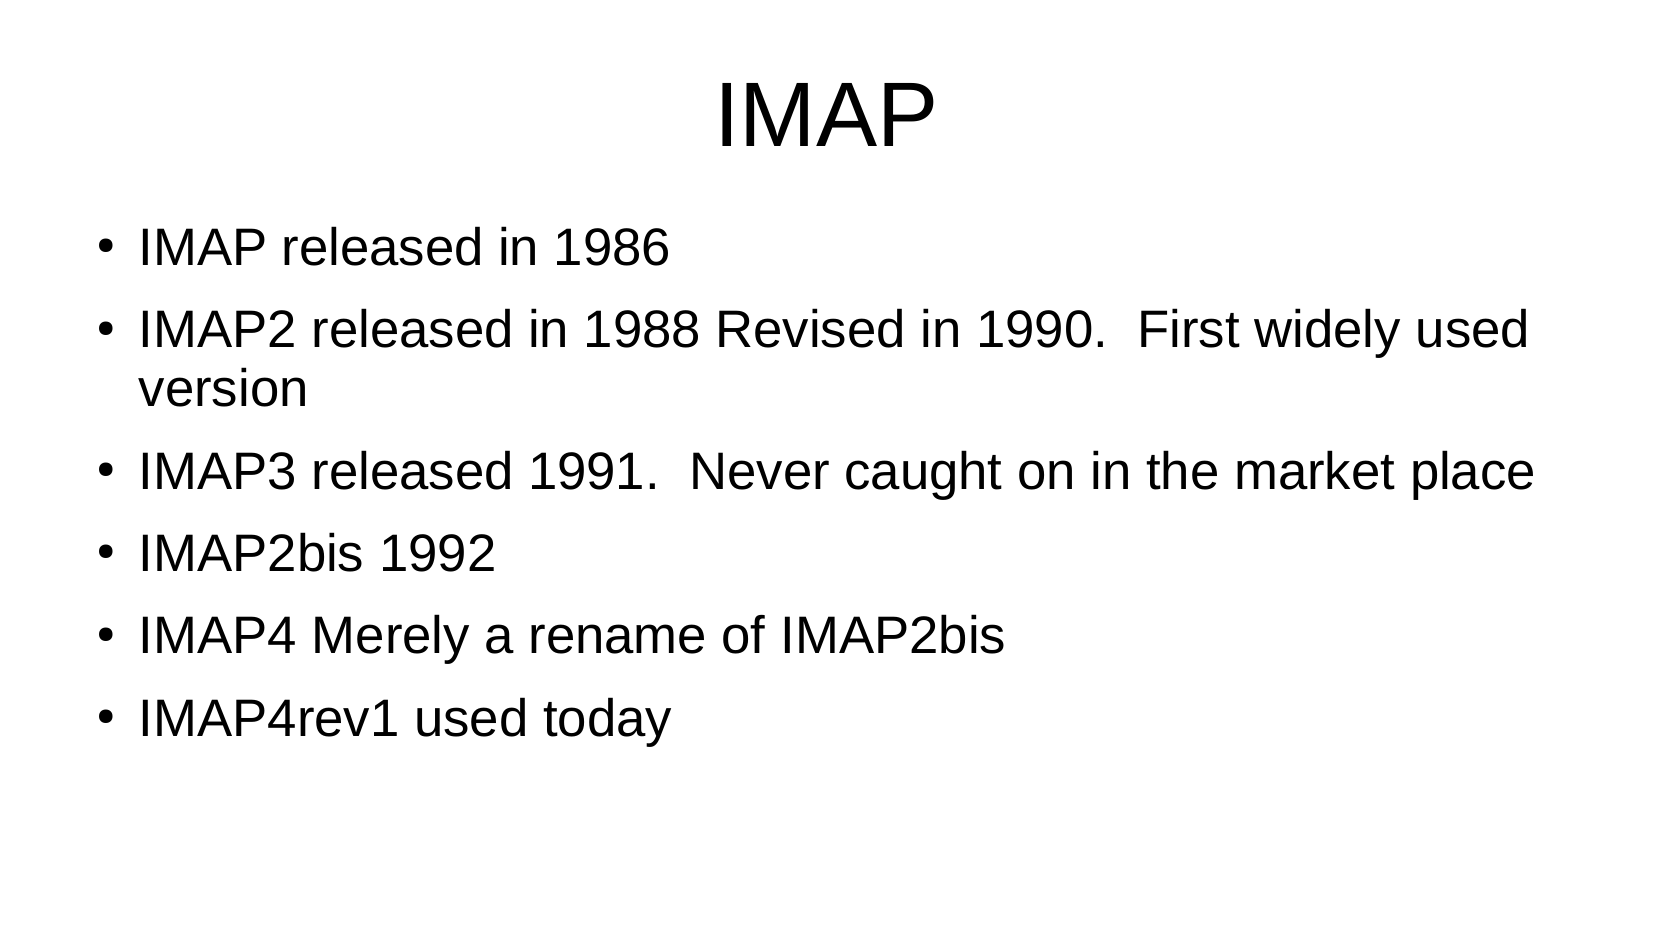

# IMAP
IMAP released in 1986
IMAP2 released in 1988 Revised in 1990. First widely used version
IMAP3 released 1991. Never caught on in the market place
IMAP2bis 1992
IMAP4 Merely a rename of IMAP2bis
IMAP4rev1 used today